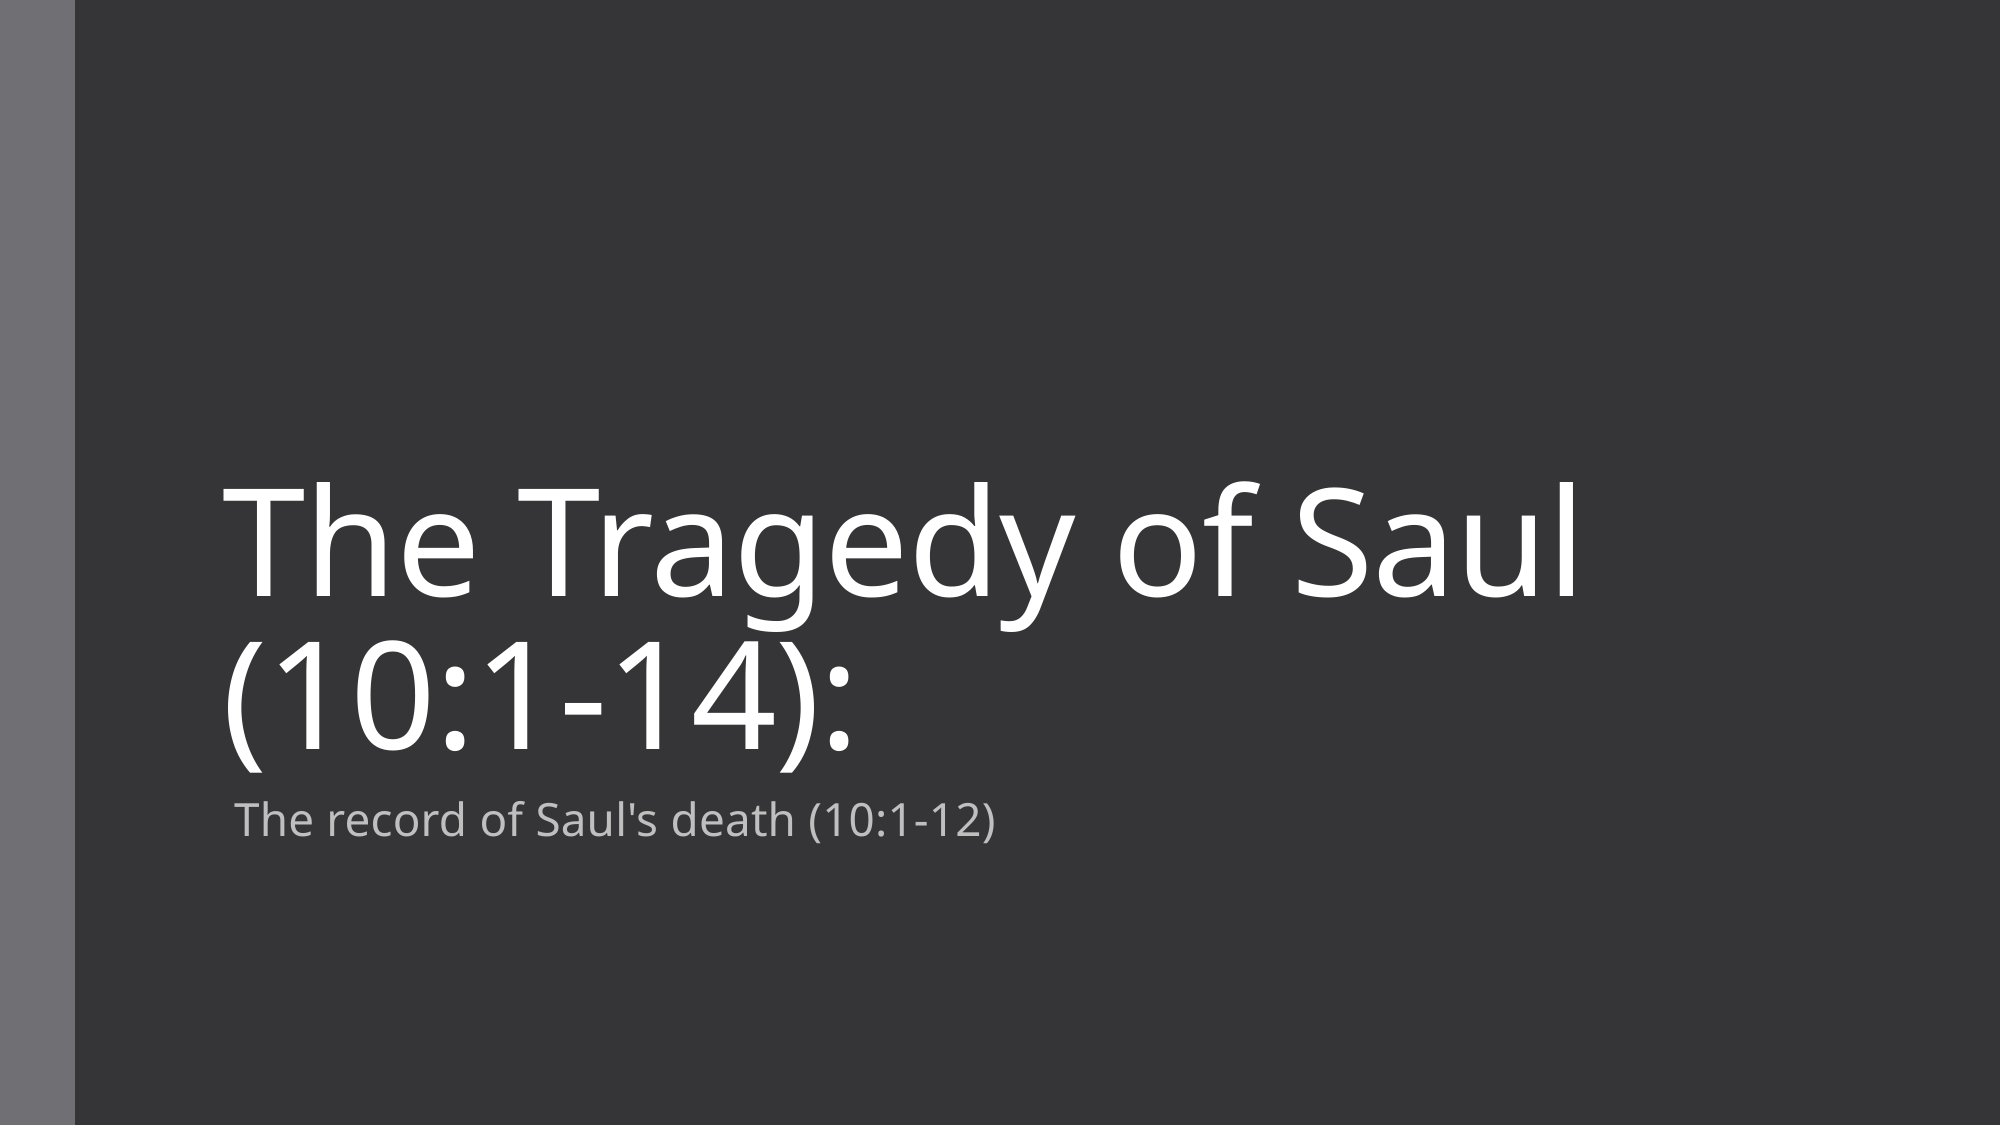

# The Tragedy of Saul (10:1-14):
 The record of Saul's death (10:1-12)